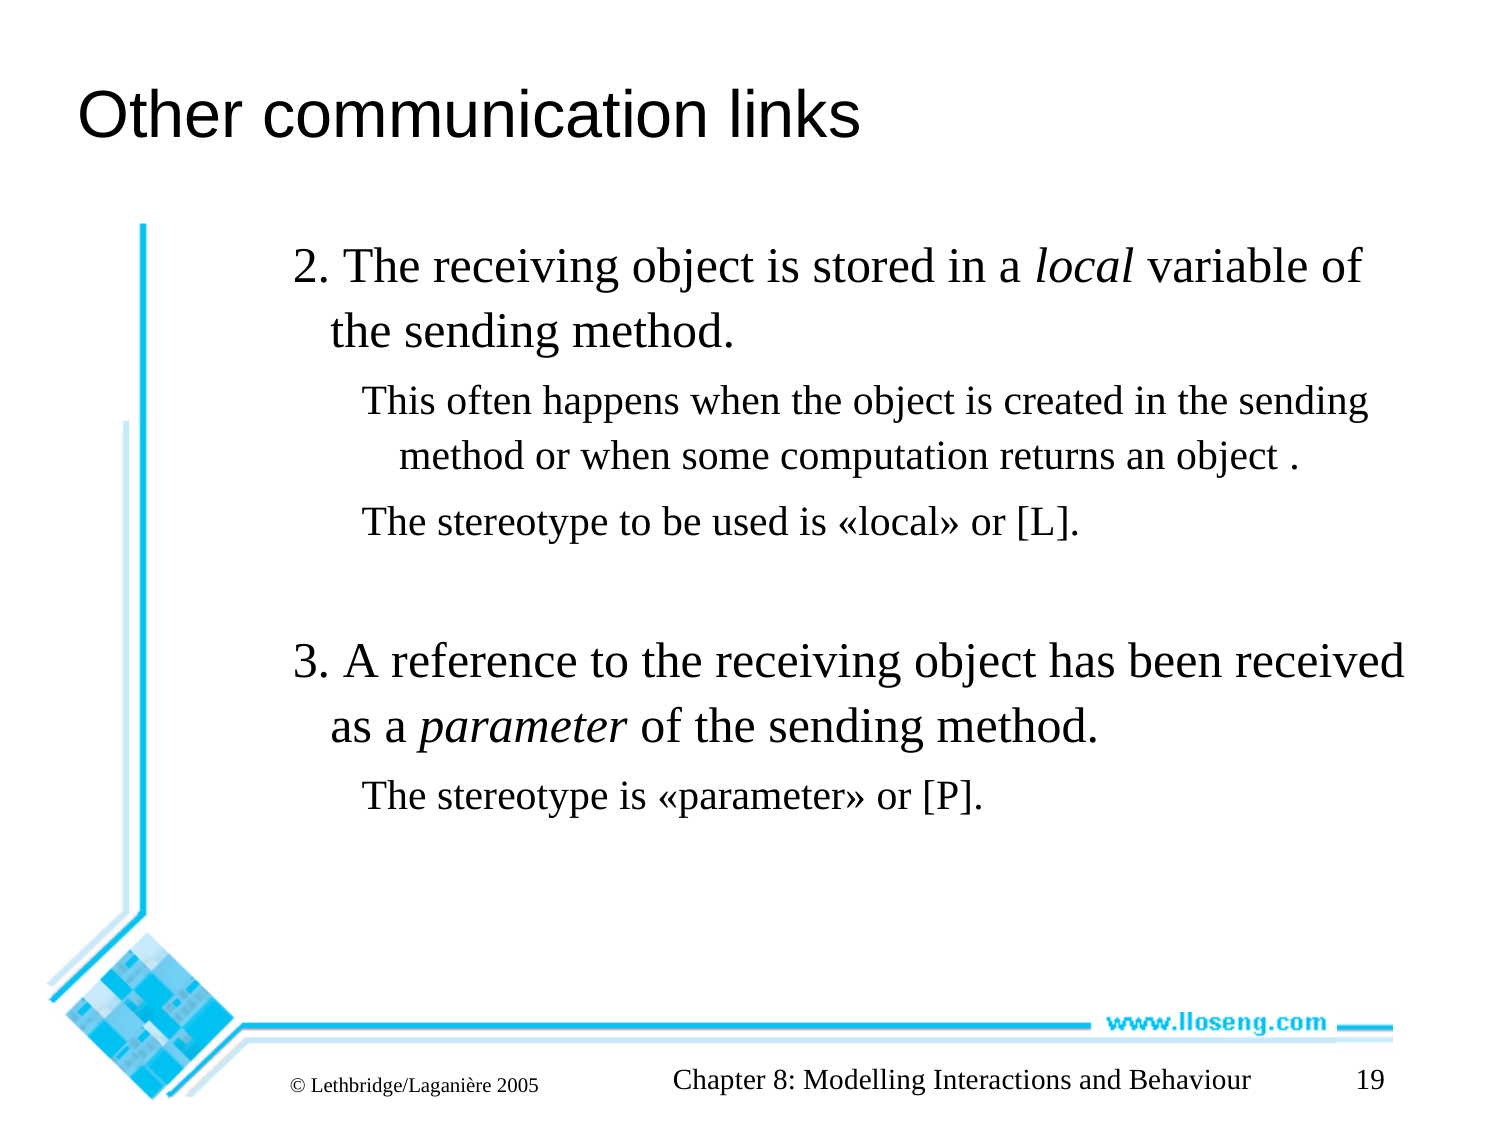

# Other communication links
2. The receiving object is stored in a local variable of the sending method.
This often happens when the object is created in the sending method or when some computation returns an object .
The stereotype to be used is «local» or [L].
3. A reference to the receiving object has been received as a parameter of the sending method.
The stereotype is «parameter» or [P].
Chapter 8: Modelling Interactions and Behaviour
© Lethbridge/Laganière 2005